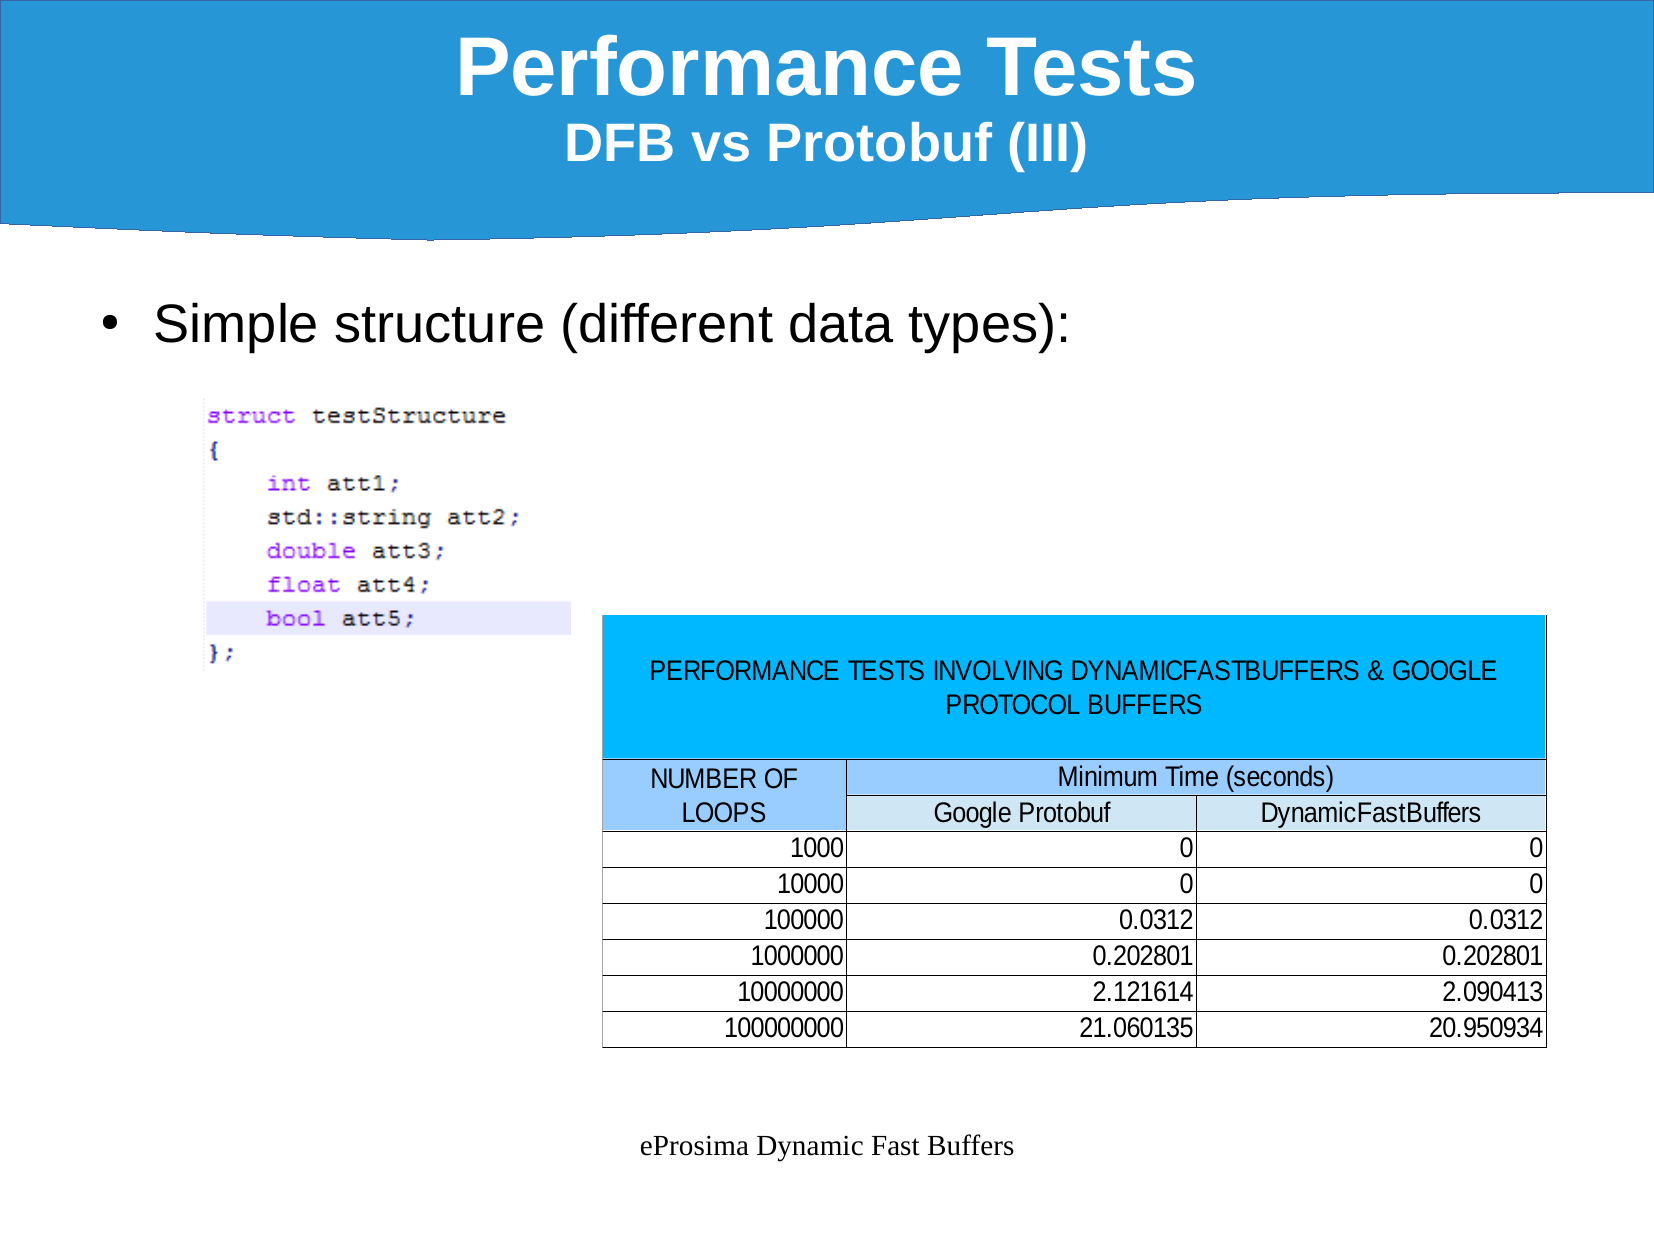

Performance Tests
DFB vs Protobuf (III)
# Simple structure (different data types):
eProsima Dynamic Fast Buffers